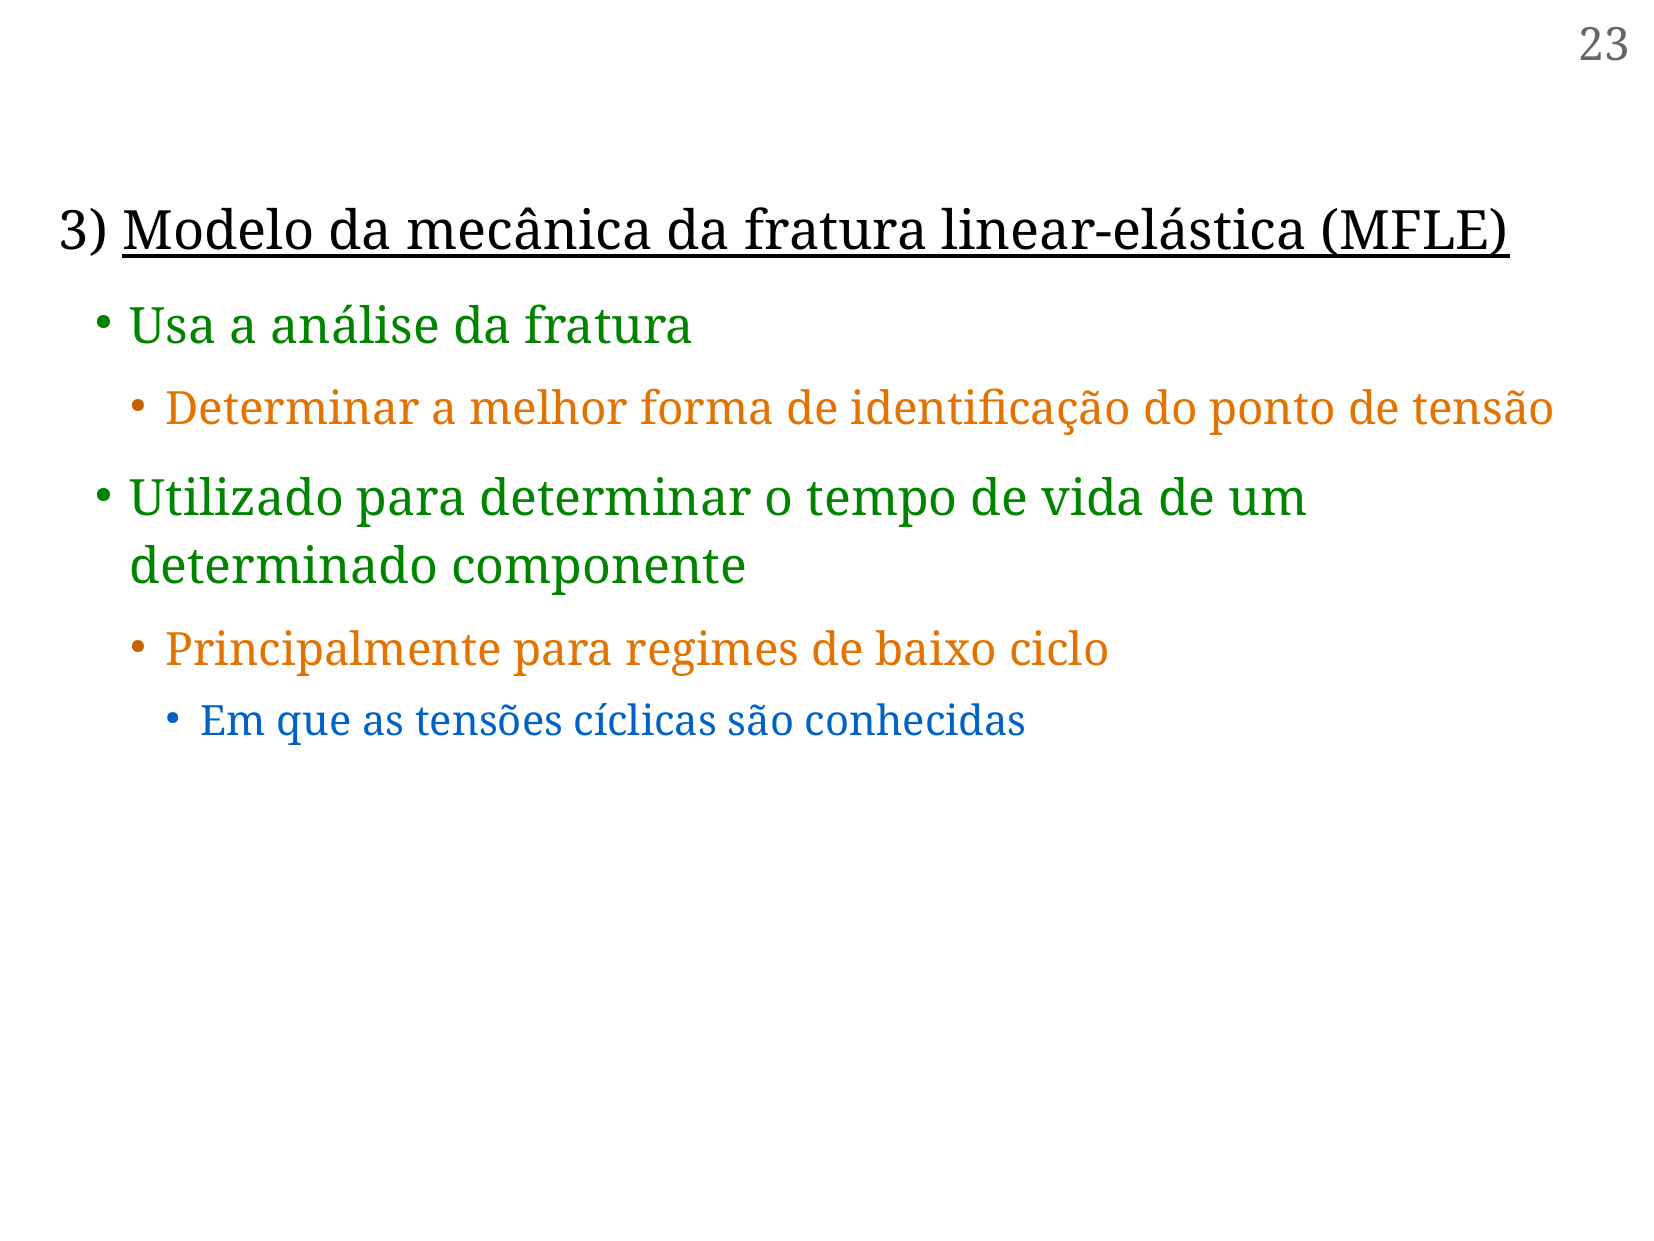

23
# 3) Modelo da mecânica da fratura linear-elástica (MFLE)
Usa a análise da fratura
Determinar a melhor forma de identificação do ponto de tensão
Utilizado para determinar o tempo de vida de um determinado componente
Principalmente para regimes de baixo ciclo
Em que as tensões cíclicas são conhecidas